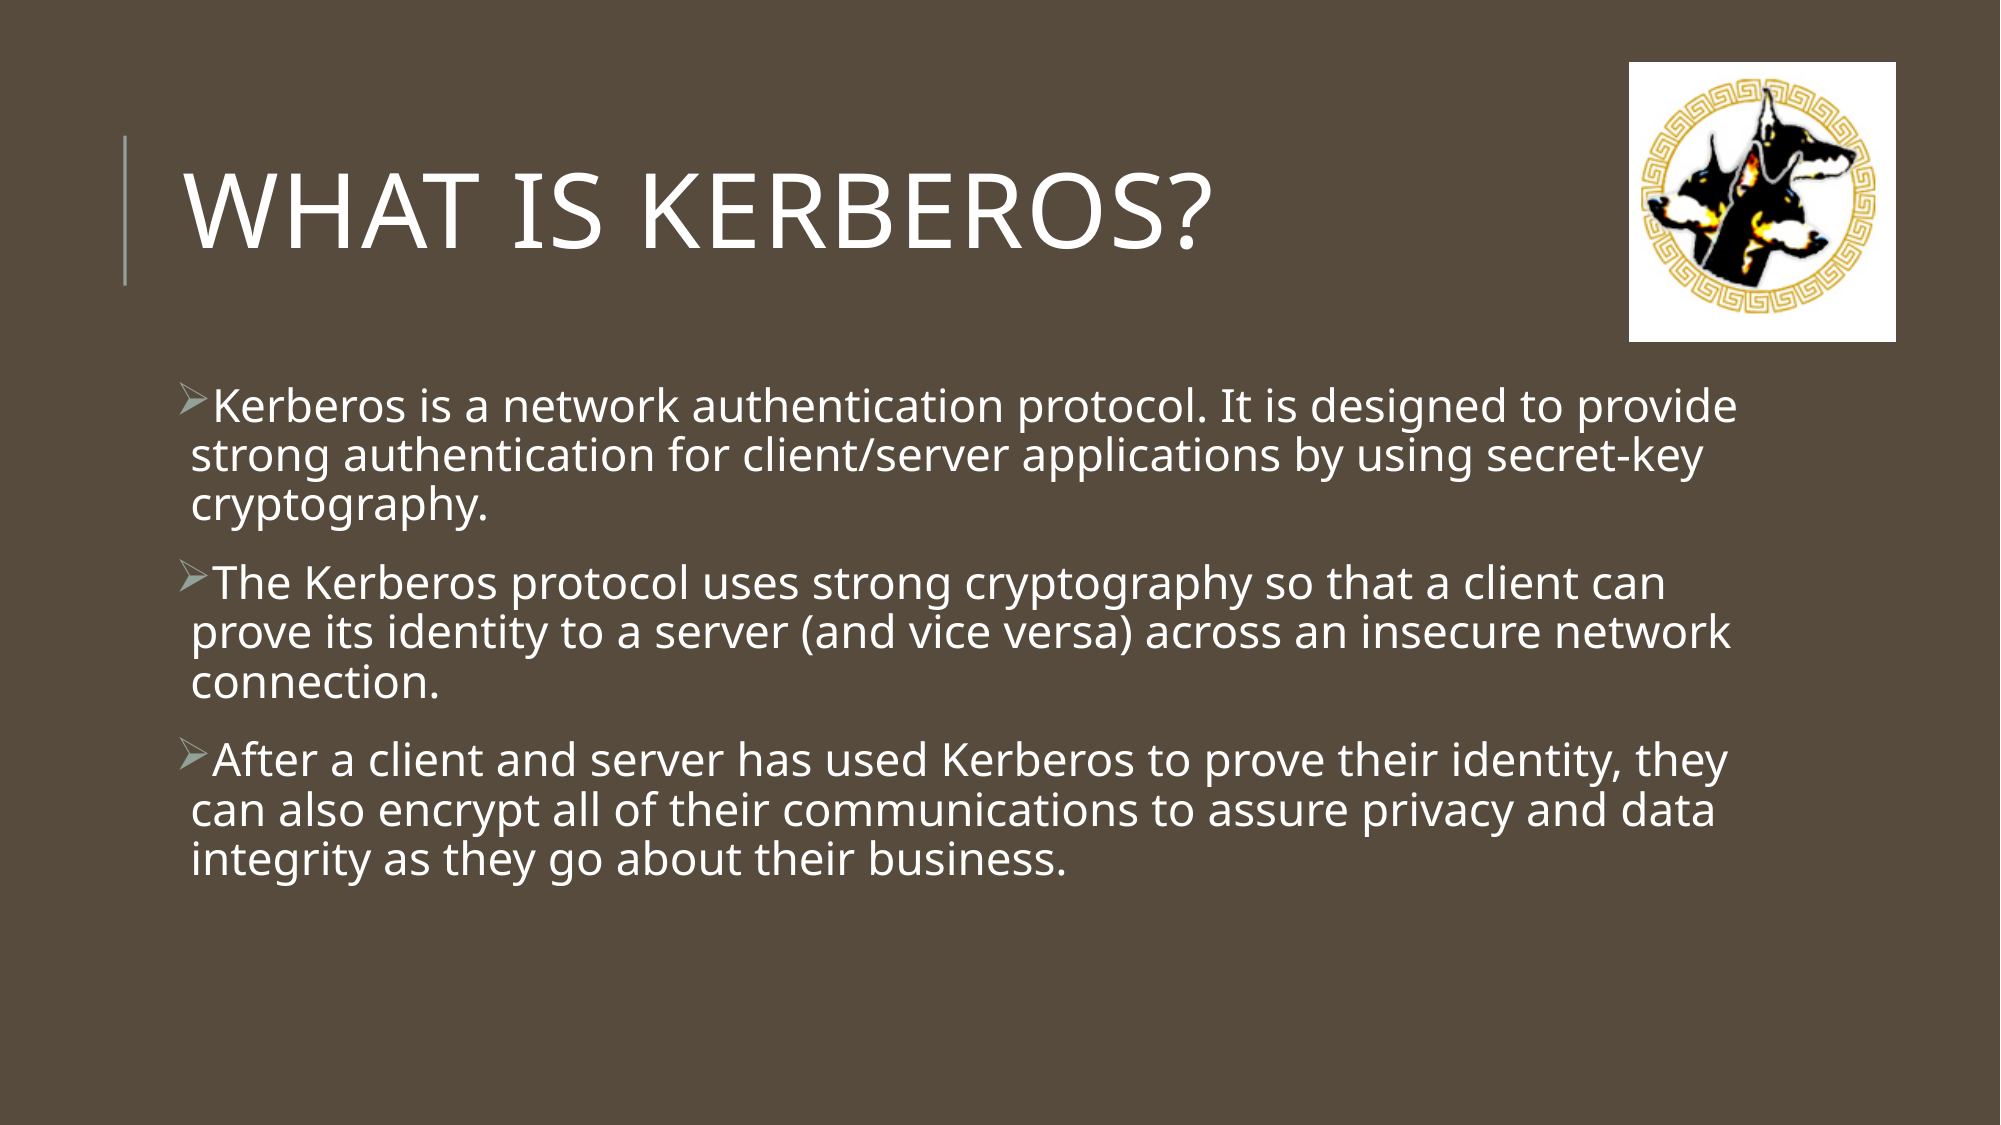

# What is kerberos?
Kerberos is a network authentication protocol. It is designed to provide strong authentication for client/server applications by using secret-key cryptography.
The Kerberos protocol uses strong cryptography so that a client can prove its identity to a server (and vice versa) across an insecure network connection.
After a client and server has used Kerberos to prove their identity, they can also encrypt all of their communications to assure privacy and data integrity as they go about their business.